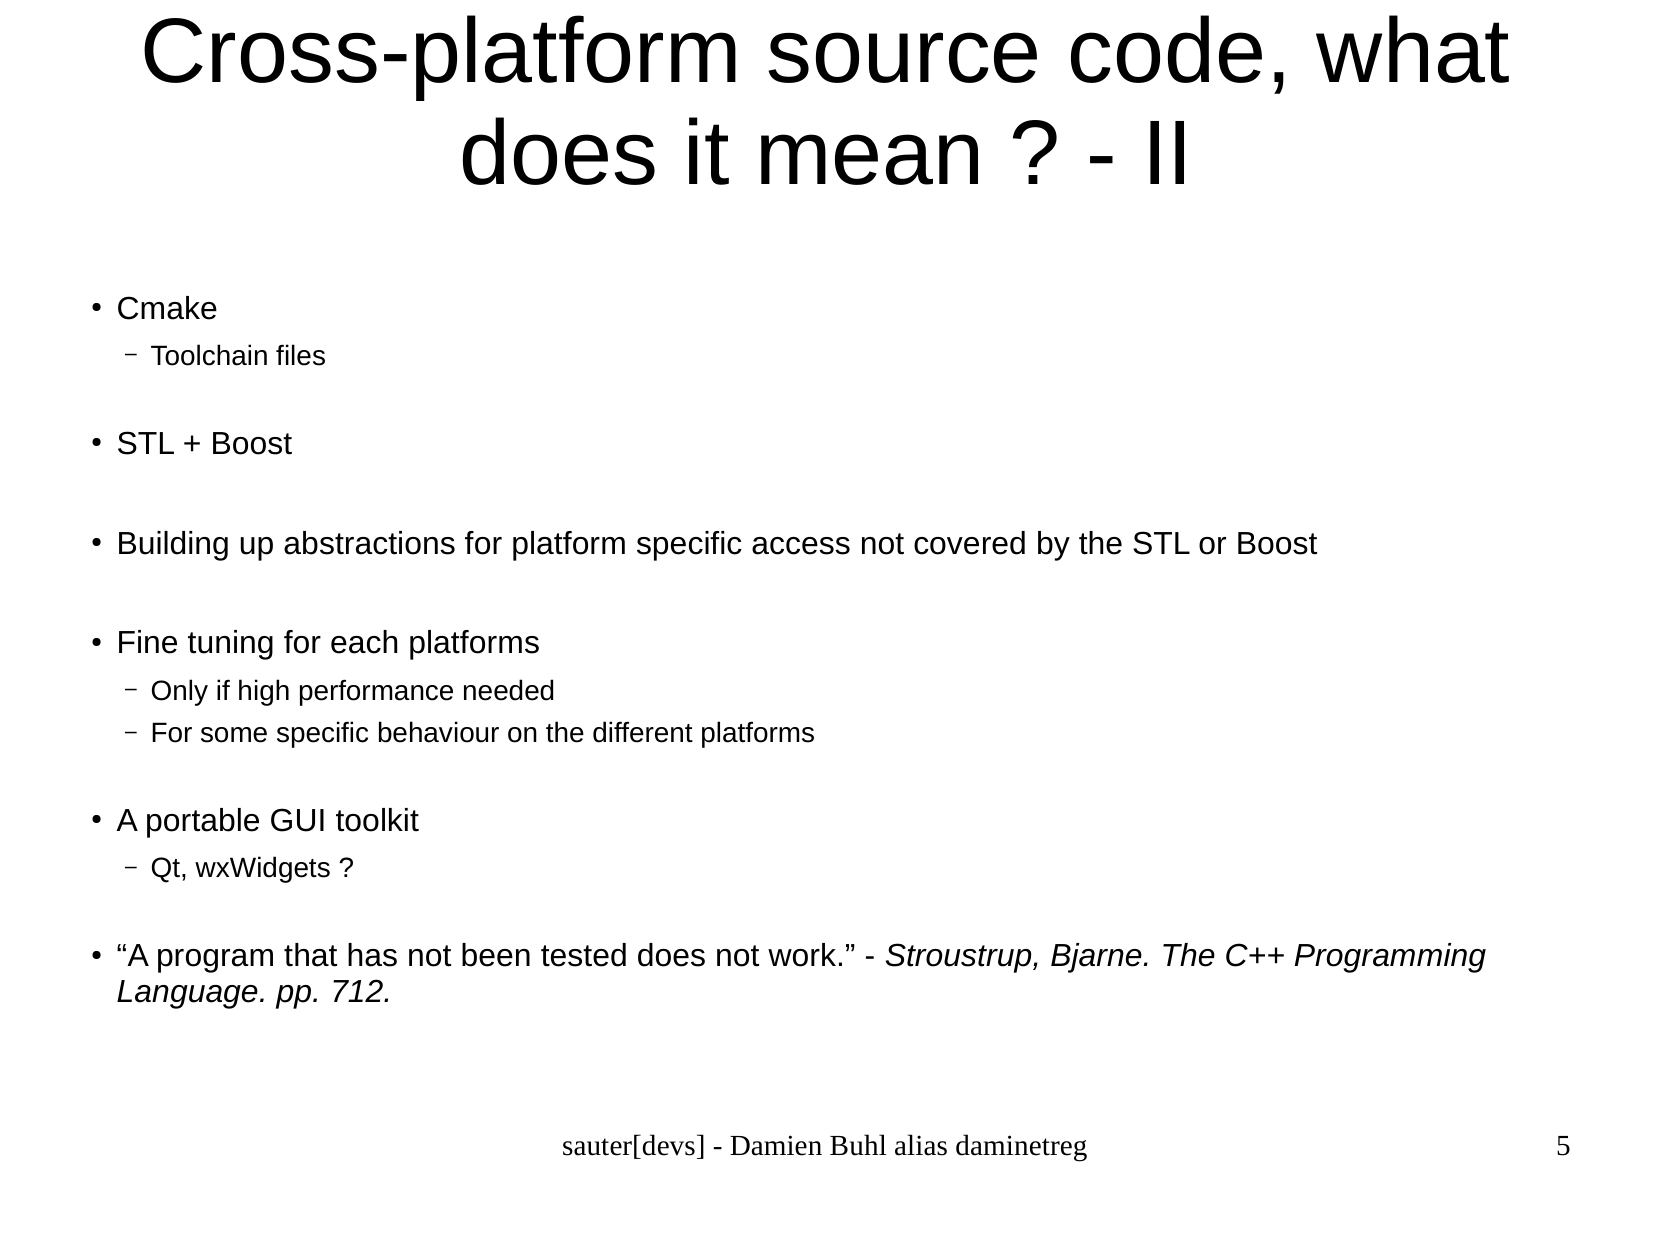

# Cross-platform source code, what does it mean ? - II
Cmake
Toolchain files
STL + Boost
Building up abstractions for platform specific access not covered by the STL or Boost
Fine tuning for each platforms
Only if high performance needed
For some specific behaviour on the different platforms
A portable GUI toolkit
Qt, wxWidgets ?
“A program that has not been tested does not work.” - Stroustrup, Bjarne. The C++ Programming Language. pp. 712.
5